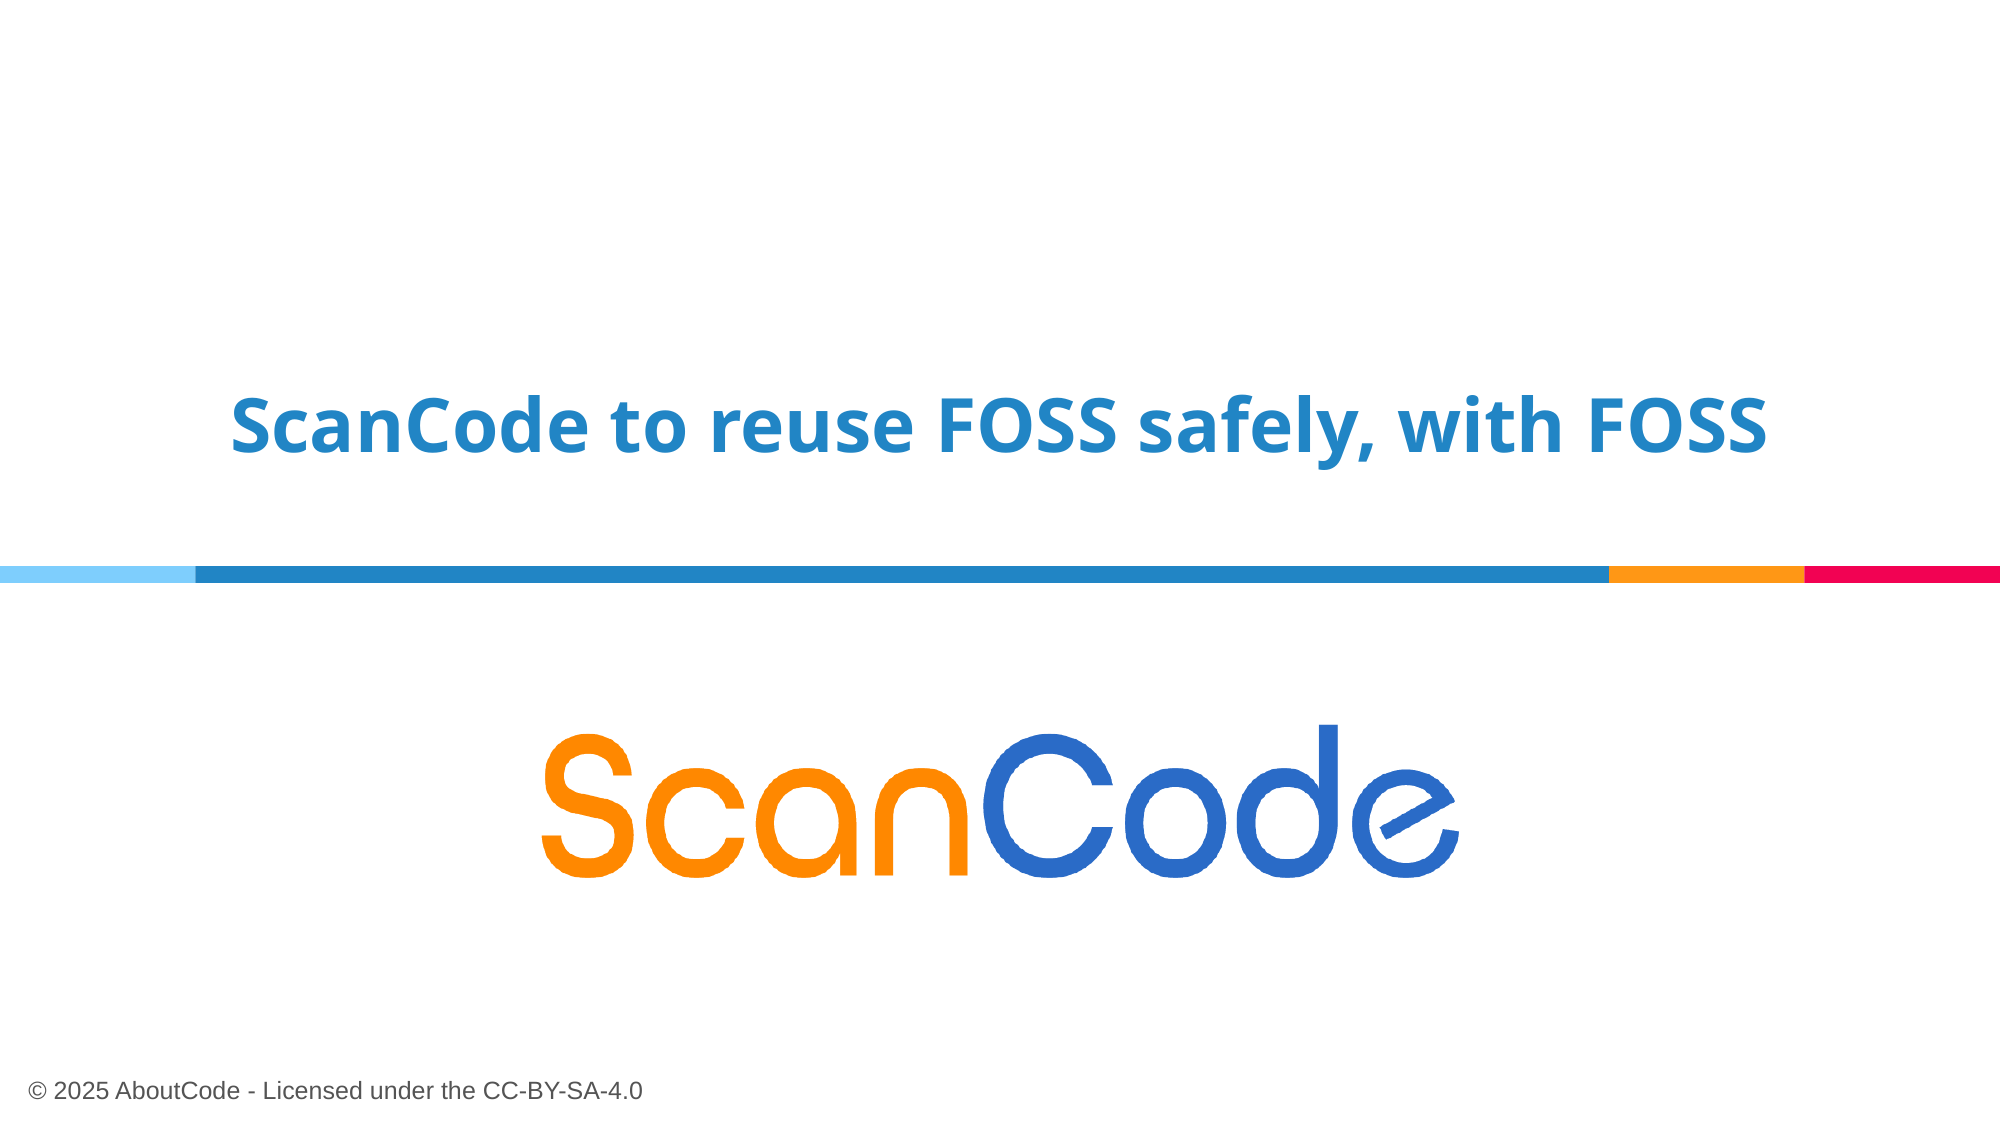

# ScanCode to reuse FOSS safely, with FOSS